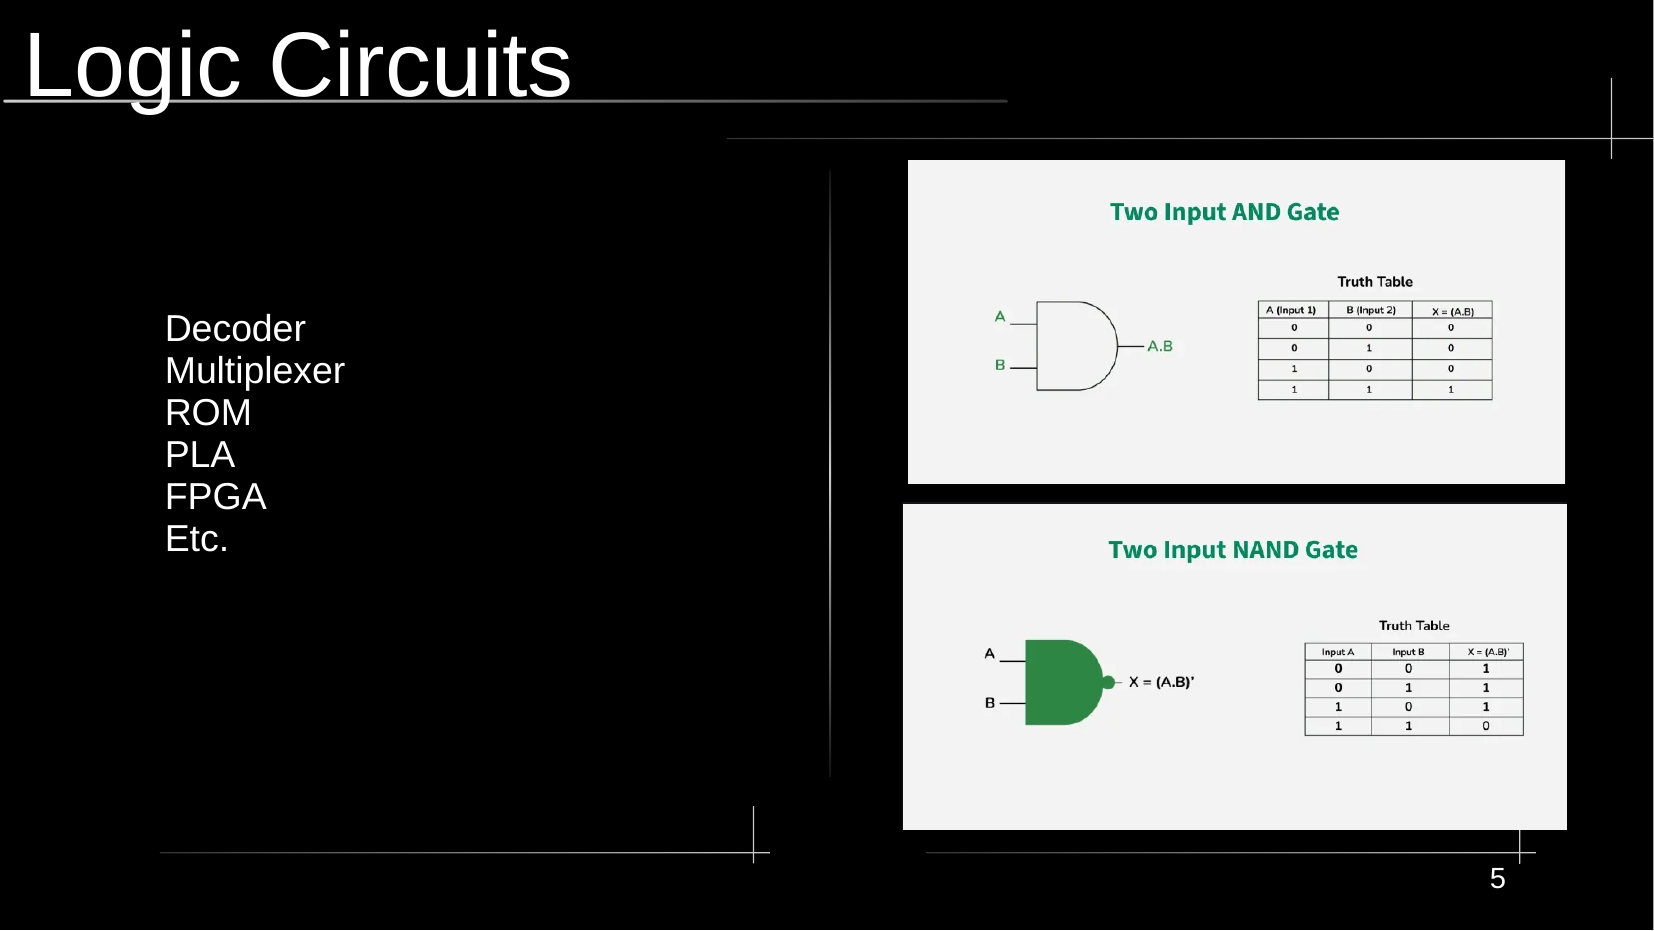

# Logic Circuits
Decoder
Multiplexer
ROM
PLA
FPGA
Etc.
5